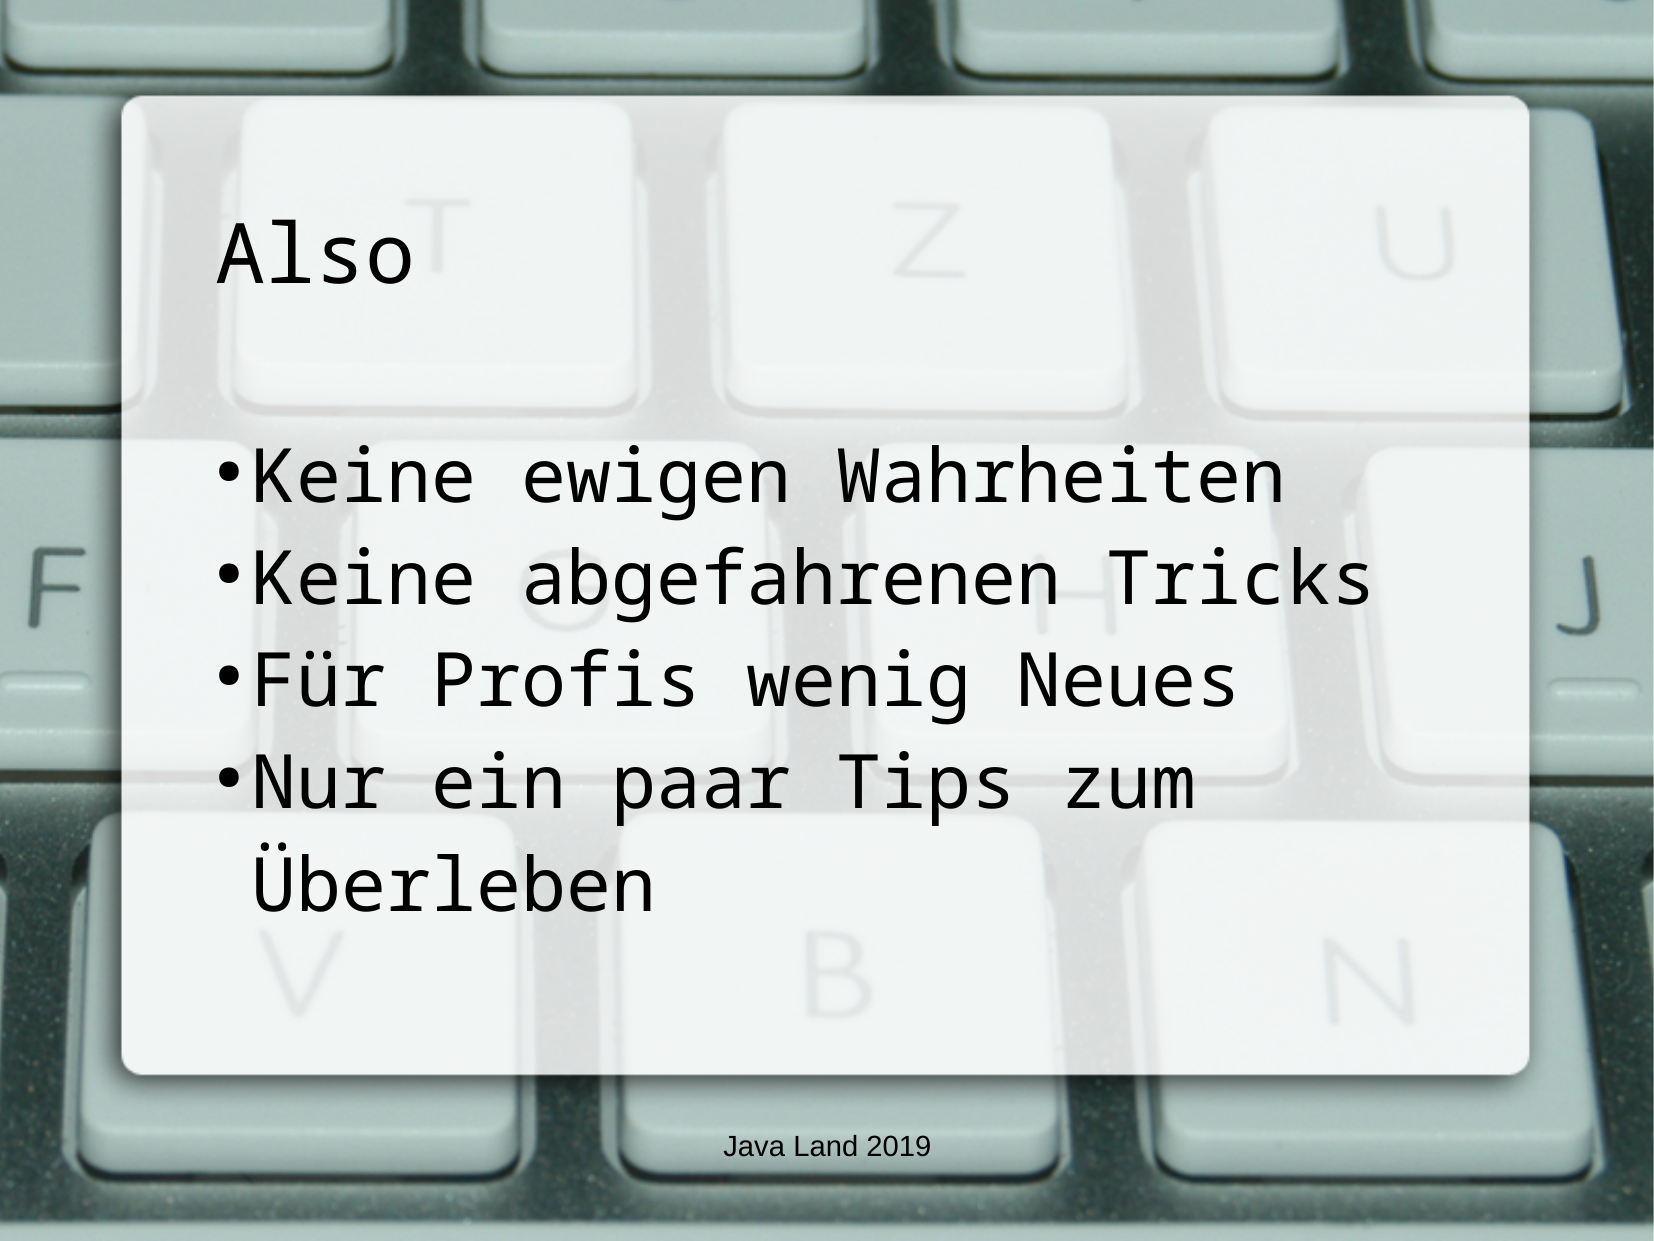

#
Also
Keine ewigen Wahrheiten
Keine abgefahrenen Tricks
Für Profis wenig Neues
Nur ein paar Tips zum Überleben